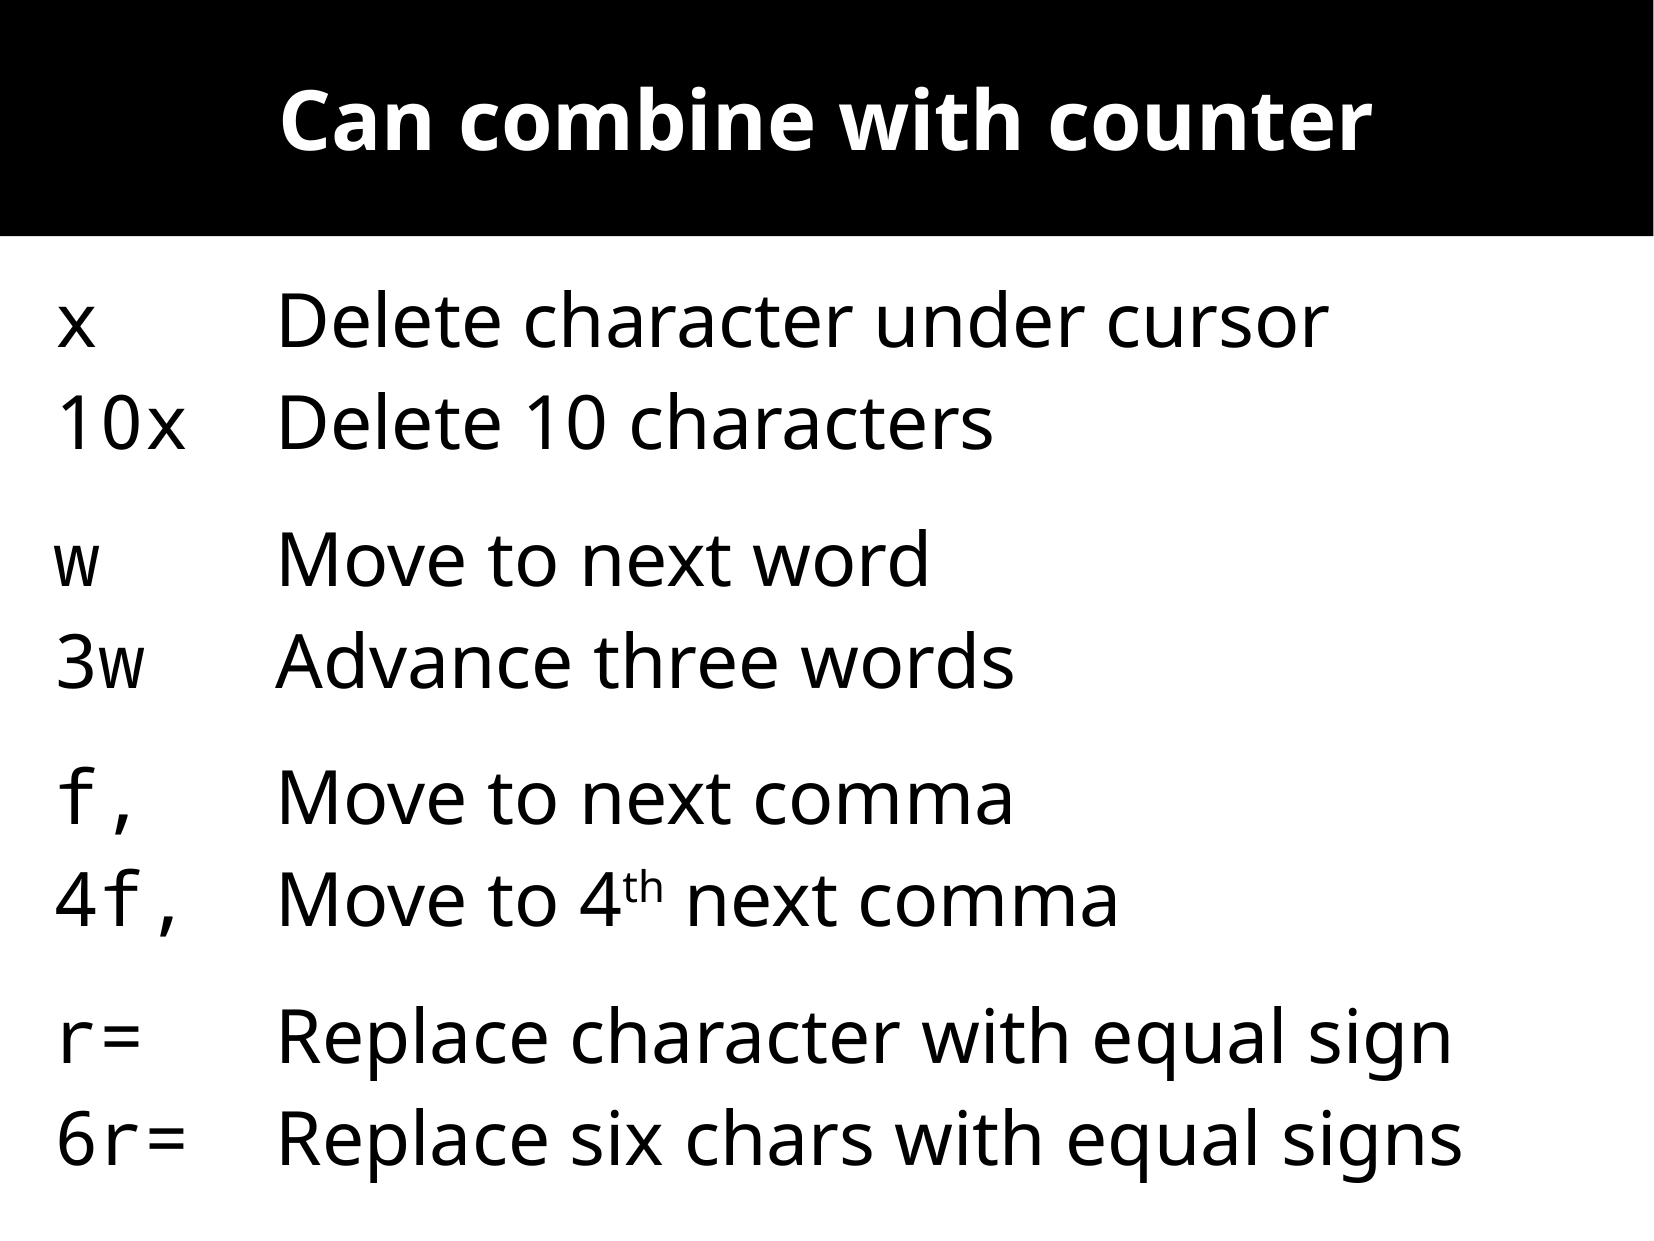

# Can combine with counter
x			Delete character under cursor
10x		Delete 10 characters
w 			Move to next word
3w		Advance three words
f,		Move to next comma
4f,		Move to 4th next comma
r=		Replace character with equal sign
6r=		Replace six chars with equal signs